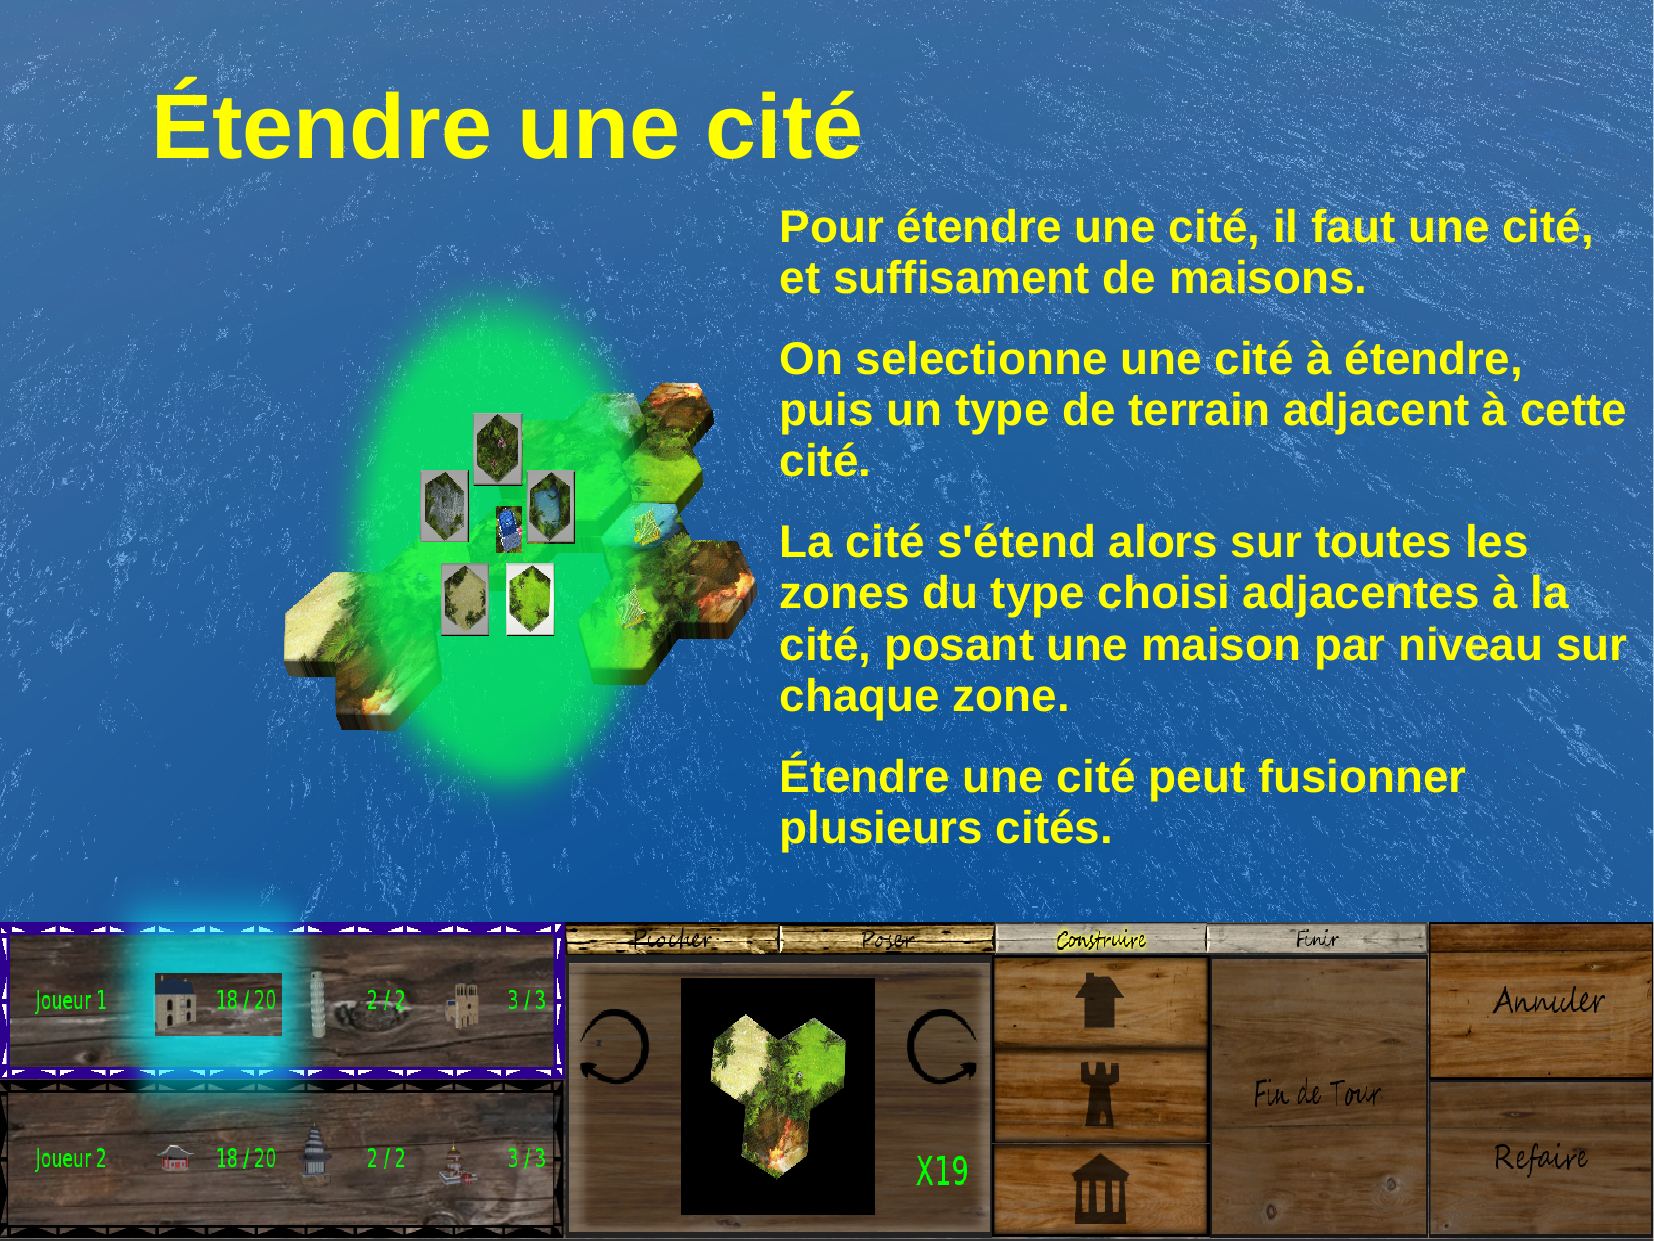

# Étendre une cité
Pour étendre une cité, il faut une cité, et suffisament de maisons.
On selectionne une cité à étendre, puis un type de terrain adjacent à cette cité.
La cité s'étend alors sur toutes les zones du type choisi adjacentes à la cité, posant une maison par niveau sur chaque zone.
Étendre une cité peut fusionner plusieurs cités.